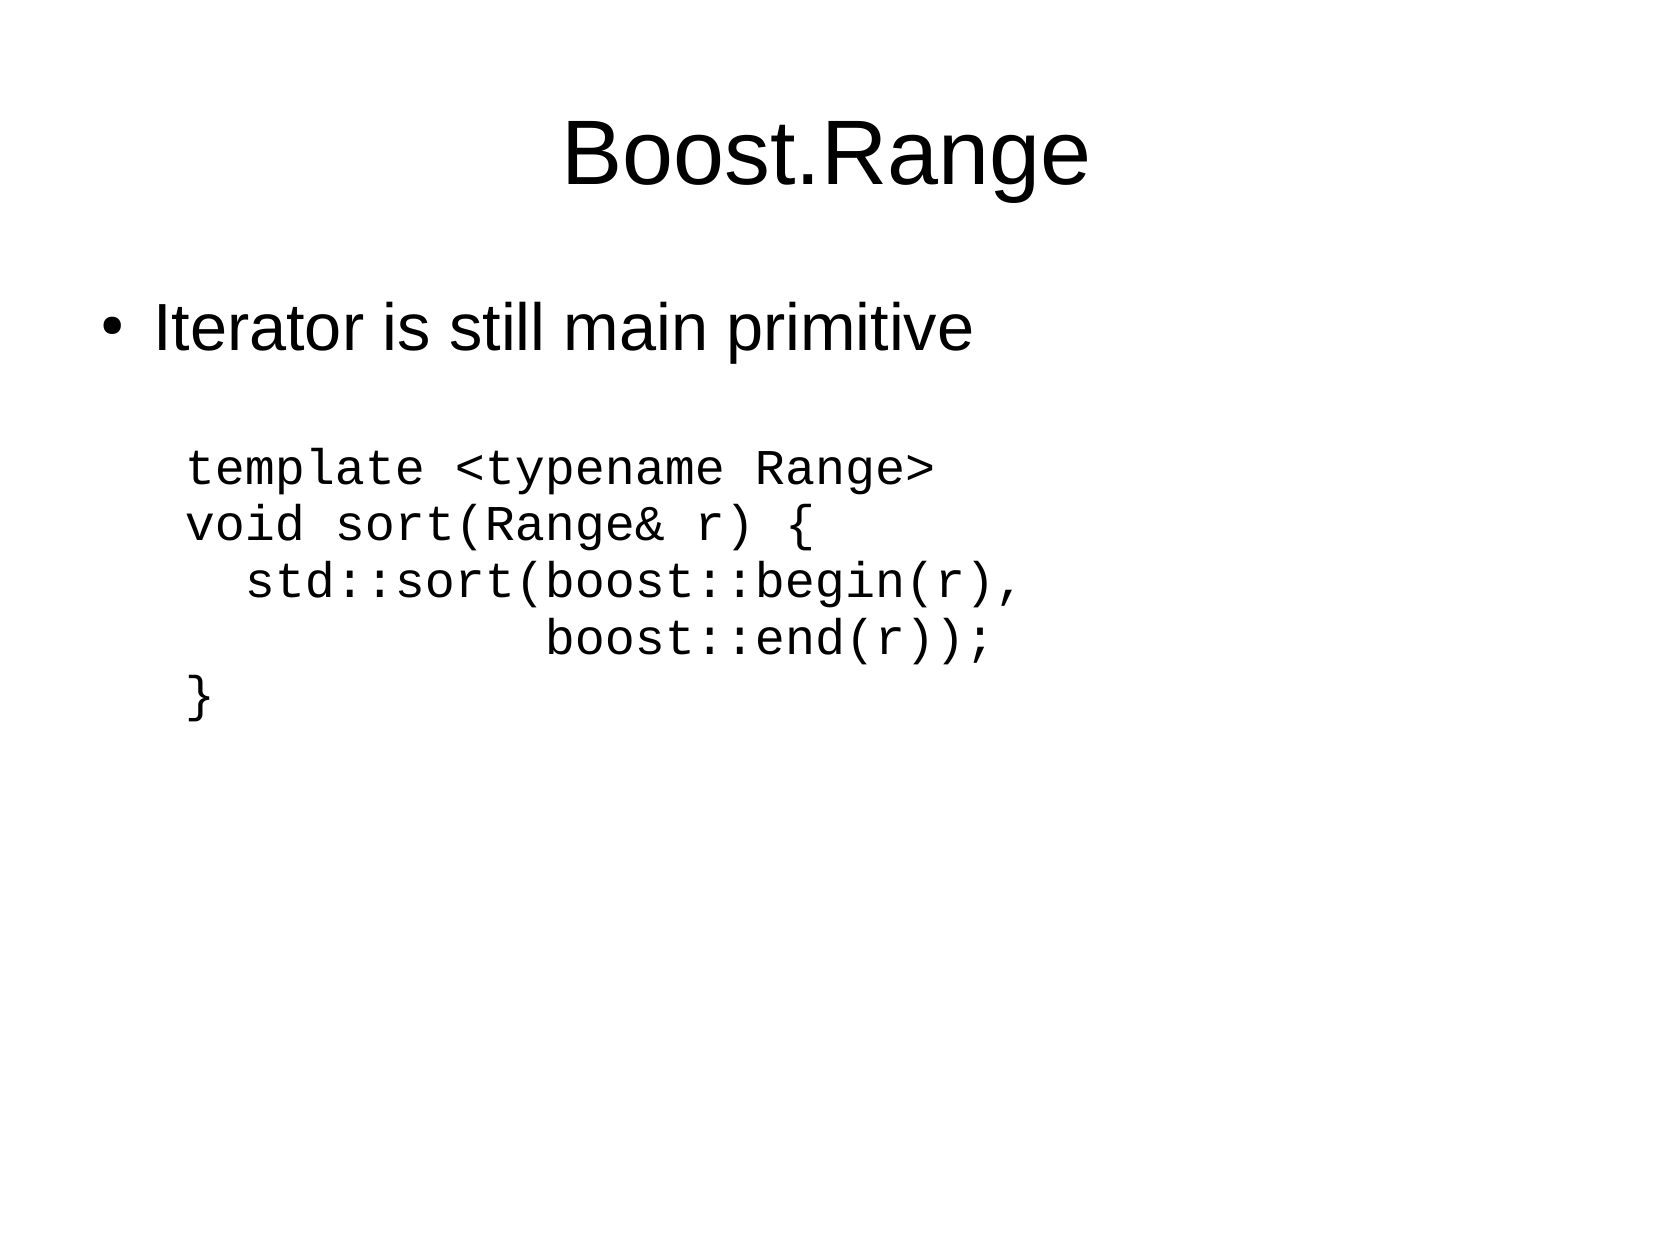

# Boost.Range
Iterator is still main primitive
template <typename Range>
void sort(Range& r) {
 std::sort(boost::begin(r),
 boost::end(r));
}